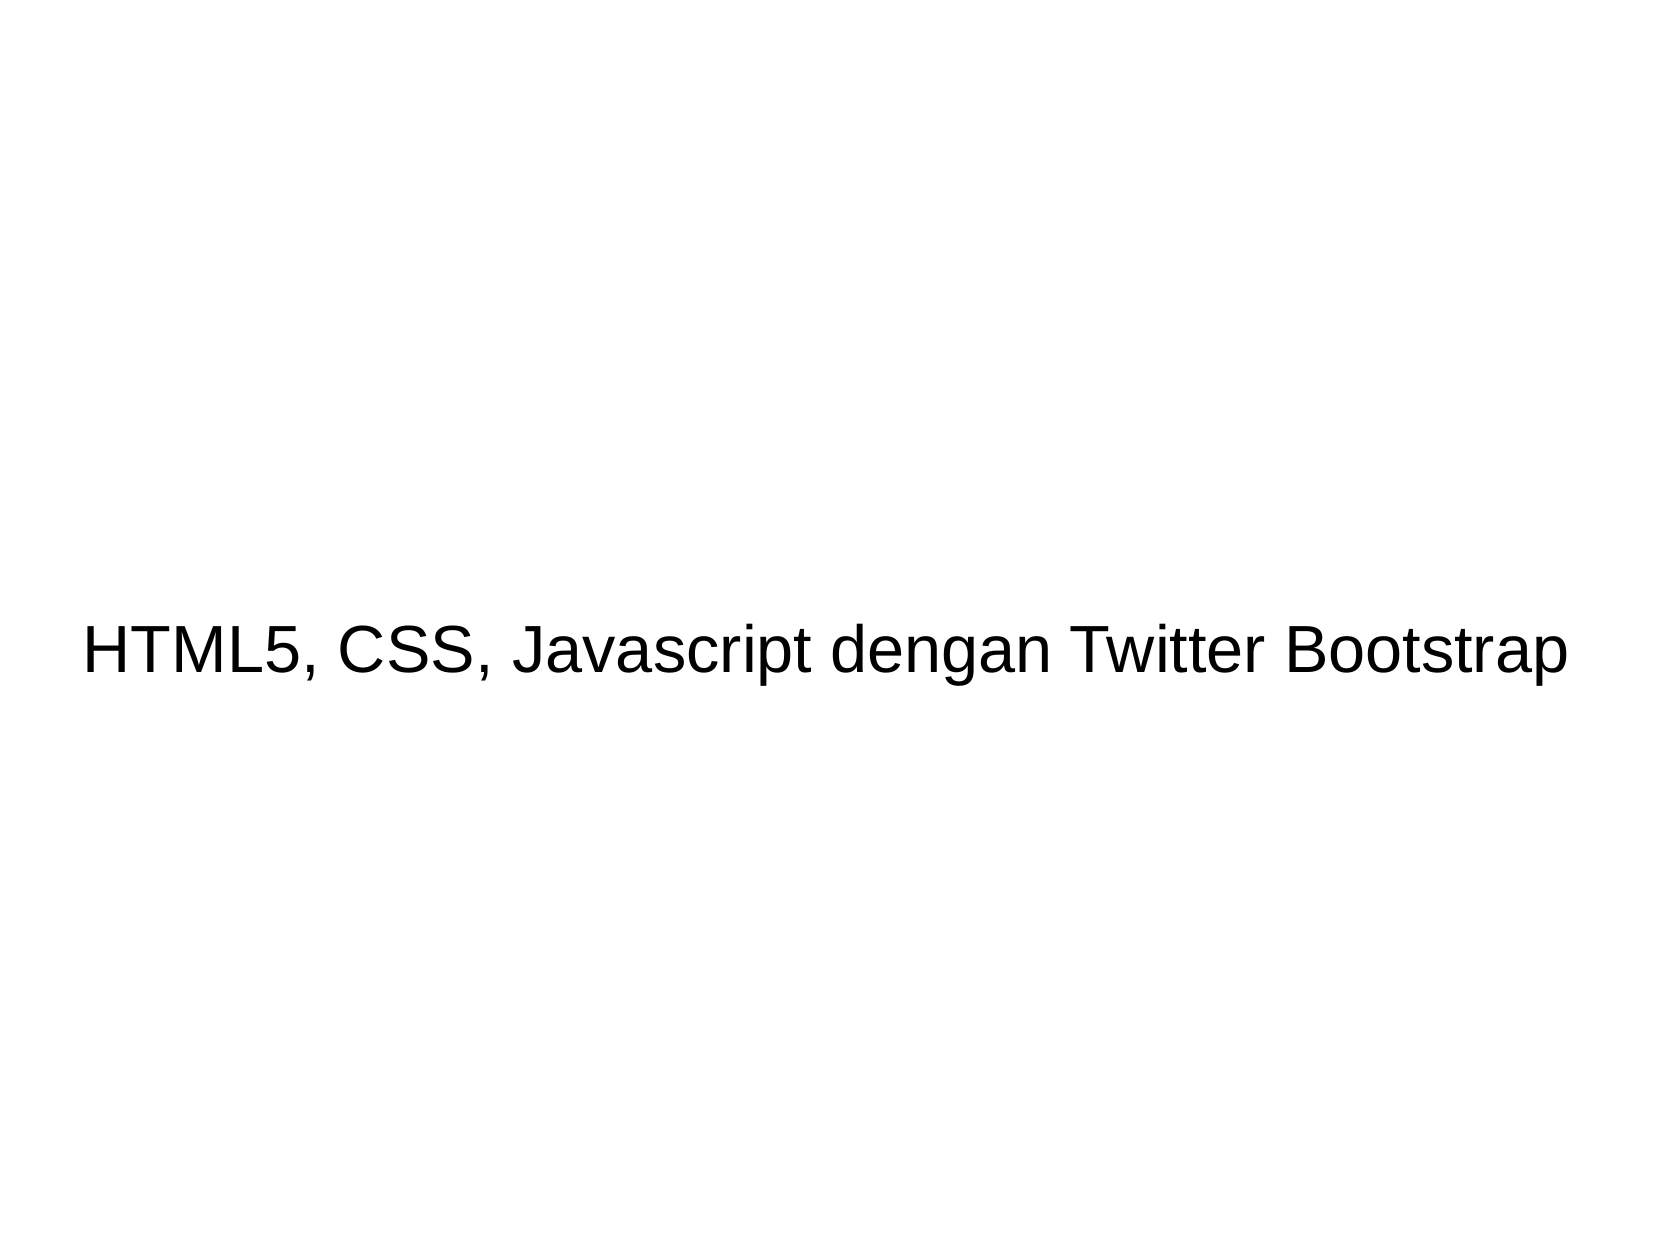

#
HTML5, CSS, Javascript dengan Twitter Bootstrap